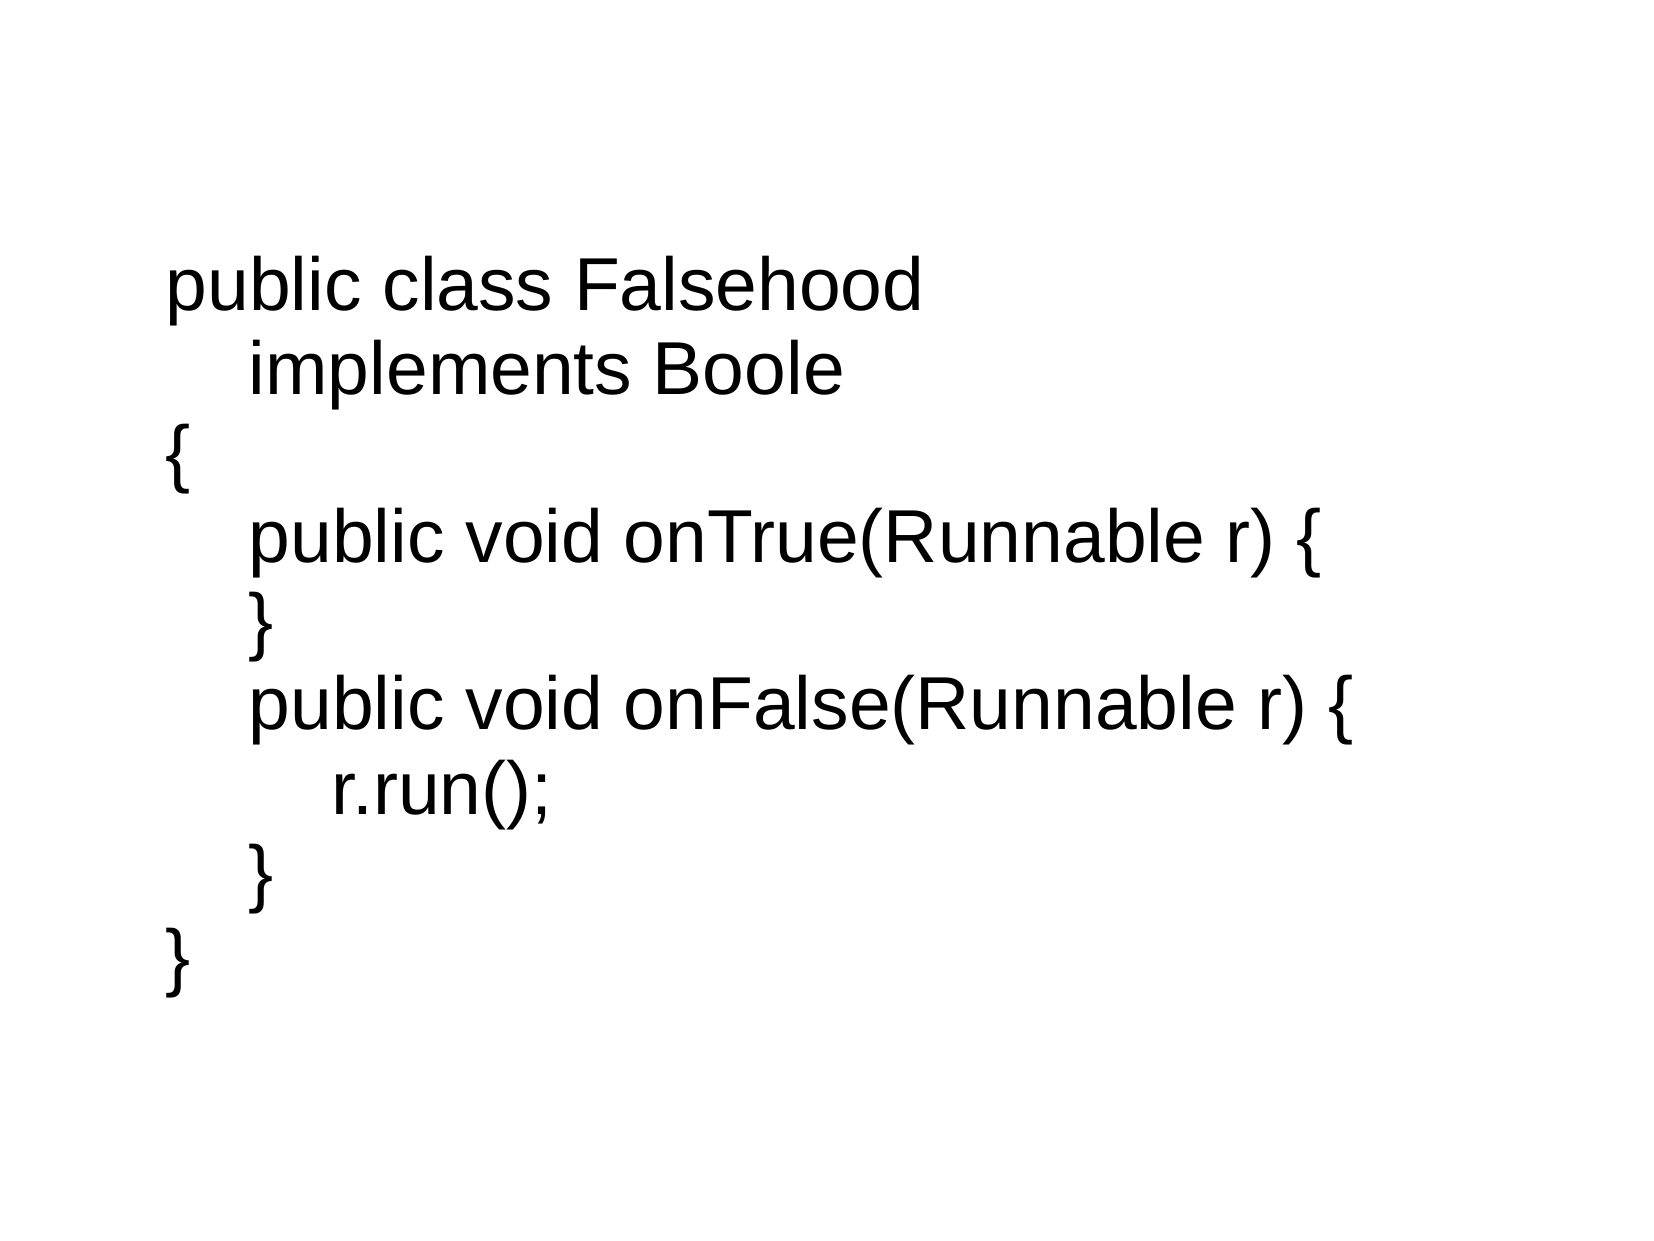

# public class Falsehood
 implements Boole
 {
 public void onTrue(Runnable r) {
 }
 public void onFalse(Runnable r) {
 r.run();
 }
 }